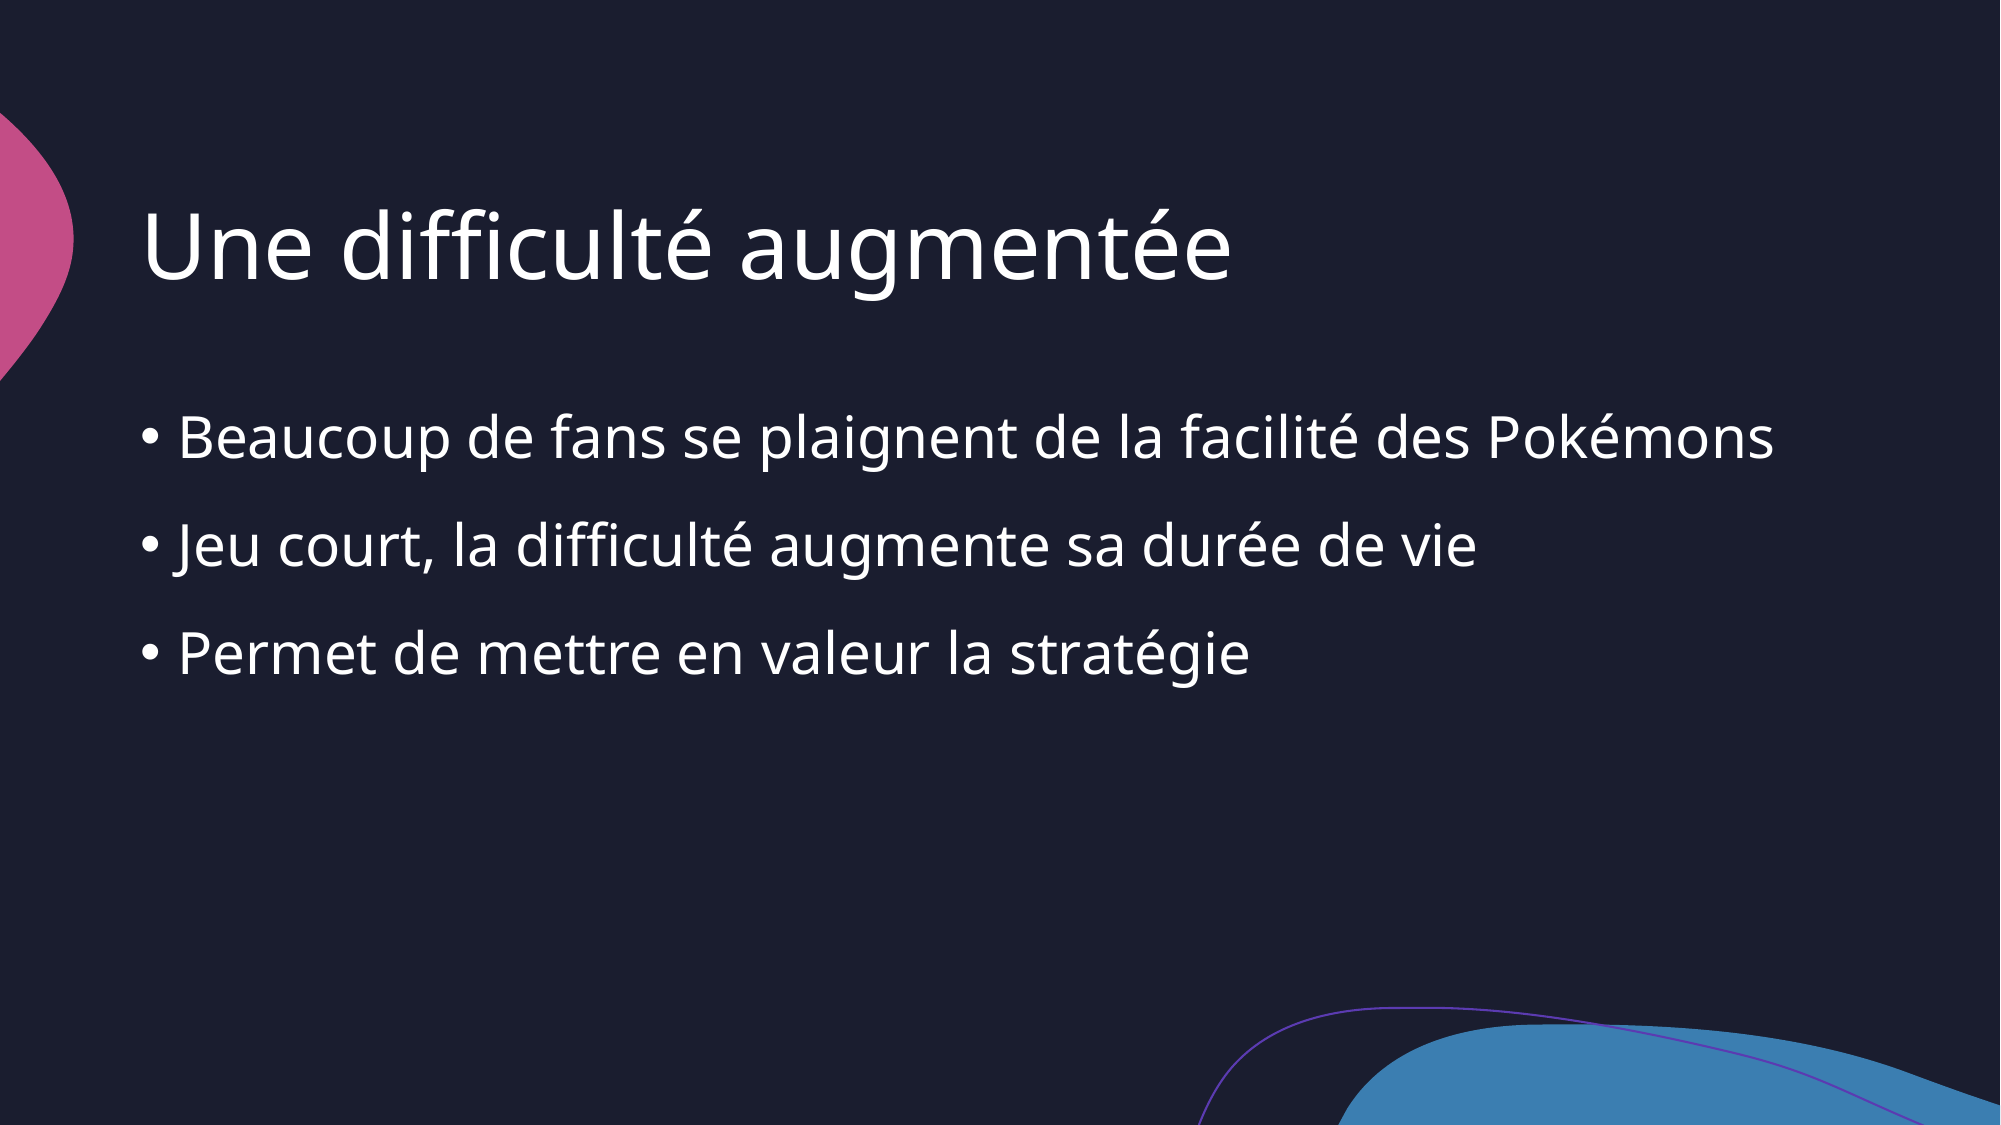

# Une difficulté augmentée
Beaucoup de fans se plaignent de la facilité des Pokémons
Jeu court, la difficulté augmente sa durée de vie
Permet de mettre en valeur la stratégie